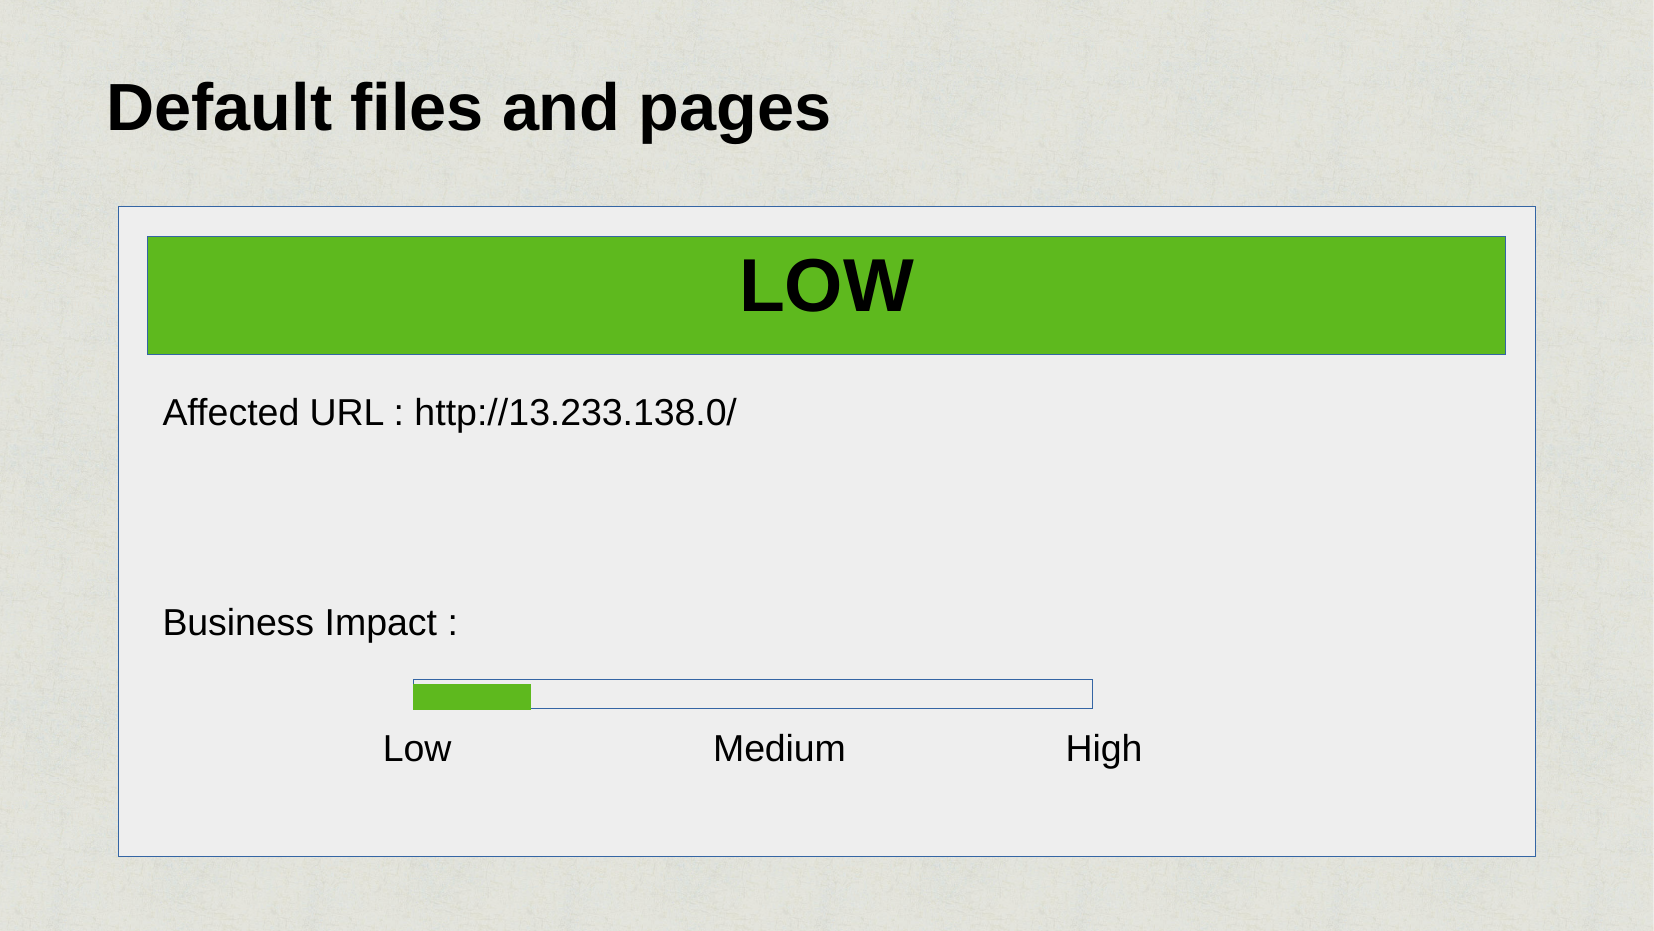

# Default files and pages
LOW
Affected URL : http://13.233.138.0/
Business Impact :
 Low Medium High